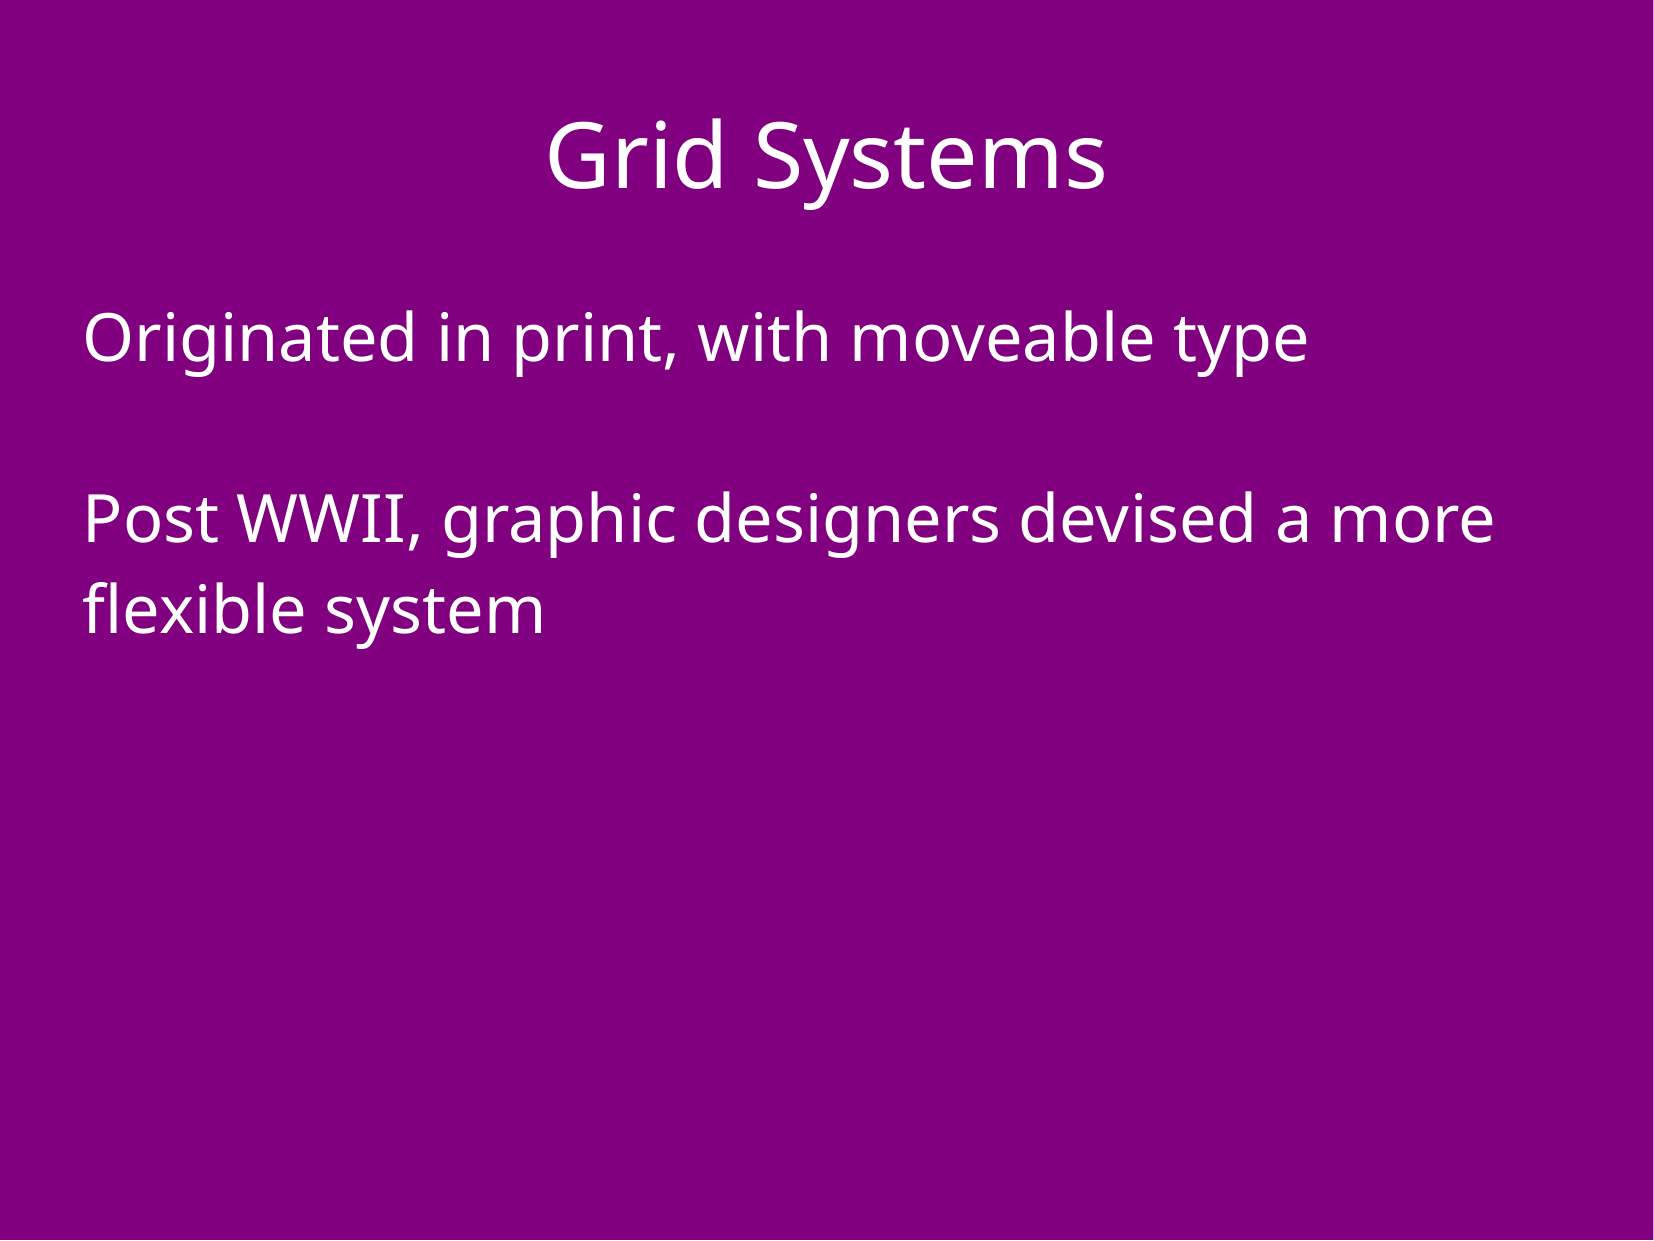

# Grid Systems
Originated in print, with moveable type
Post WWII, graphic designers devised a more flexible system